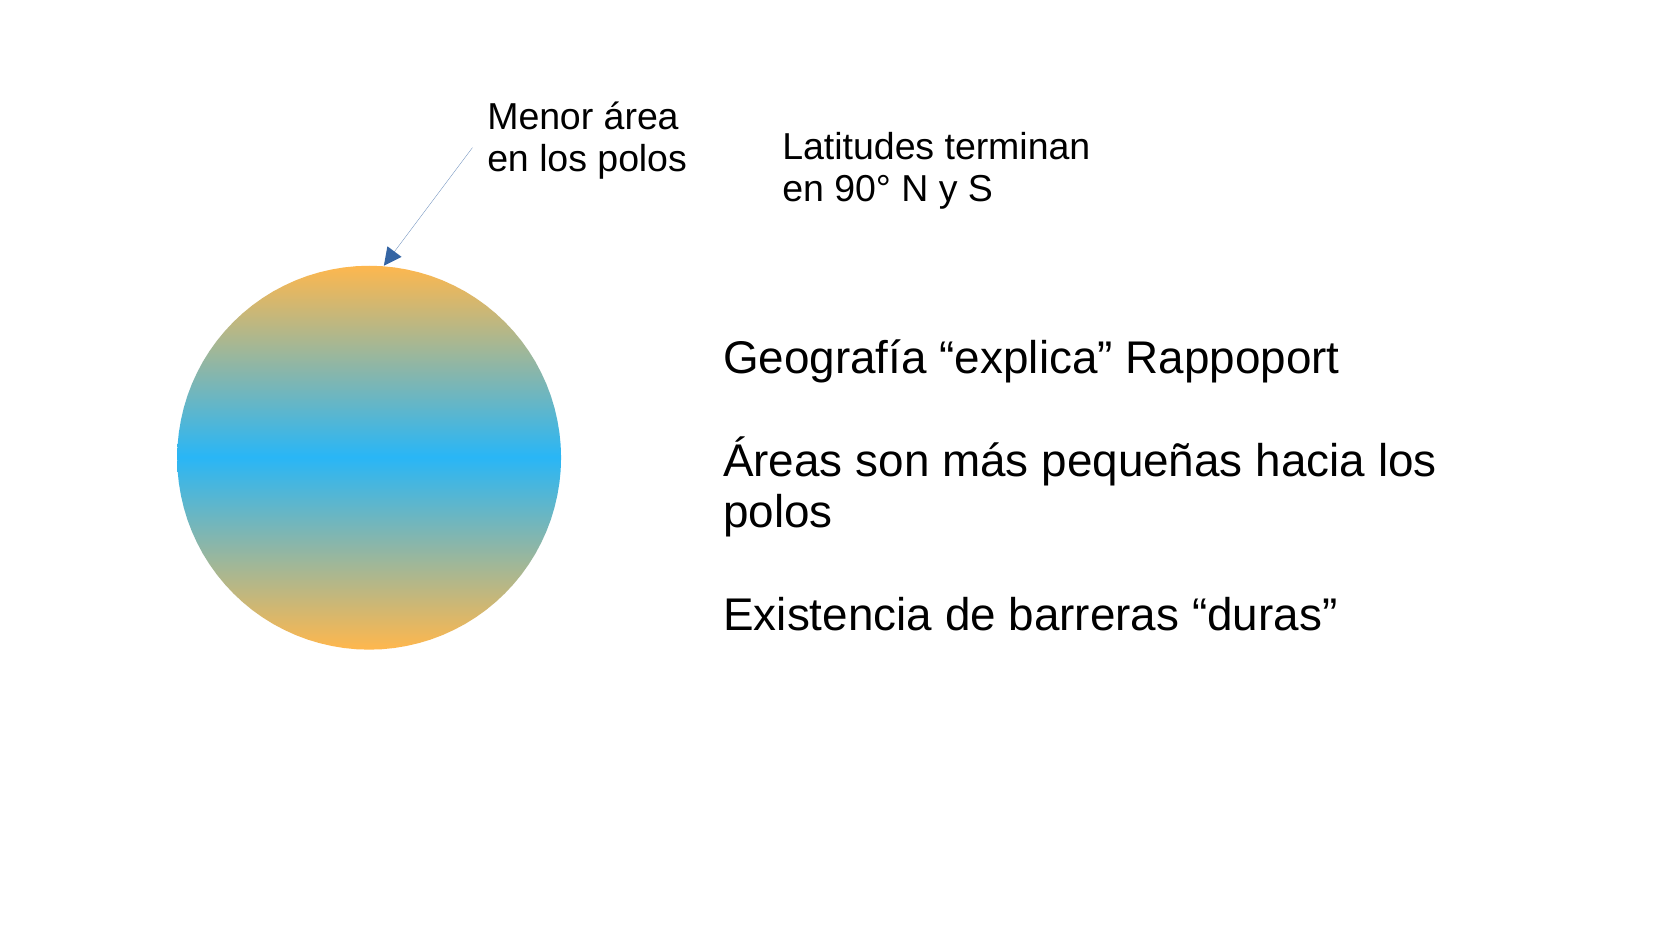

Menor área en los polos
Latitudes terminan en 90° N y S
Geografía “explica” Rappoport
Áreas son más pequeñas hacia los polos
Existencia de barreras “duras”